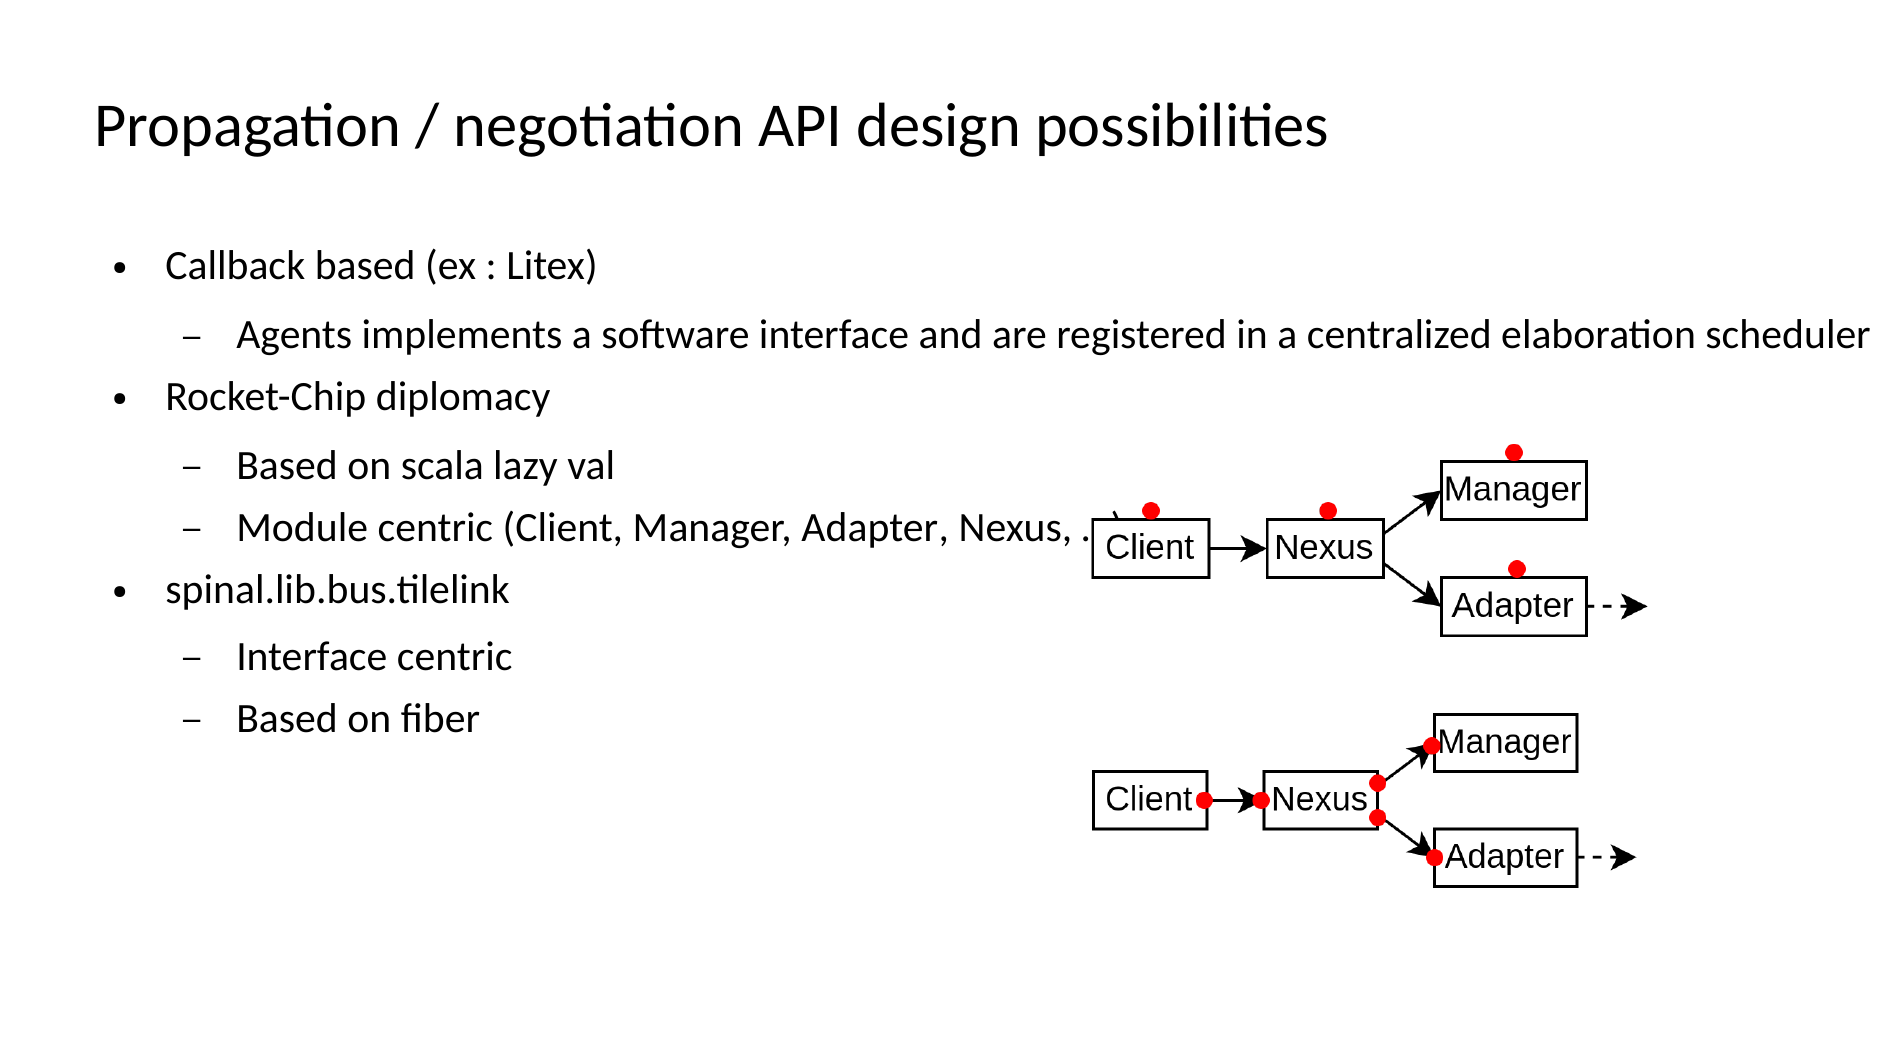

# Propagation / negotiation API design possibilities
Callback based (ex : Litex)
Agents implements a software interface and are registered in a centralized elaboration scheduler
Rocket-Chip diplomacy
Based on scala lazy val
Module centric (Client, Manager, Adapter, Nexus, …)
spinal.lib.bus.tilelink
Interface centric
Based on fiber